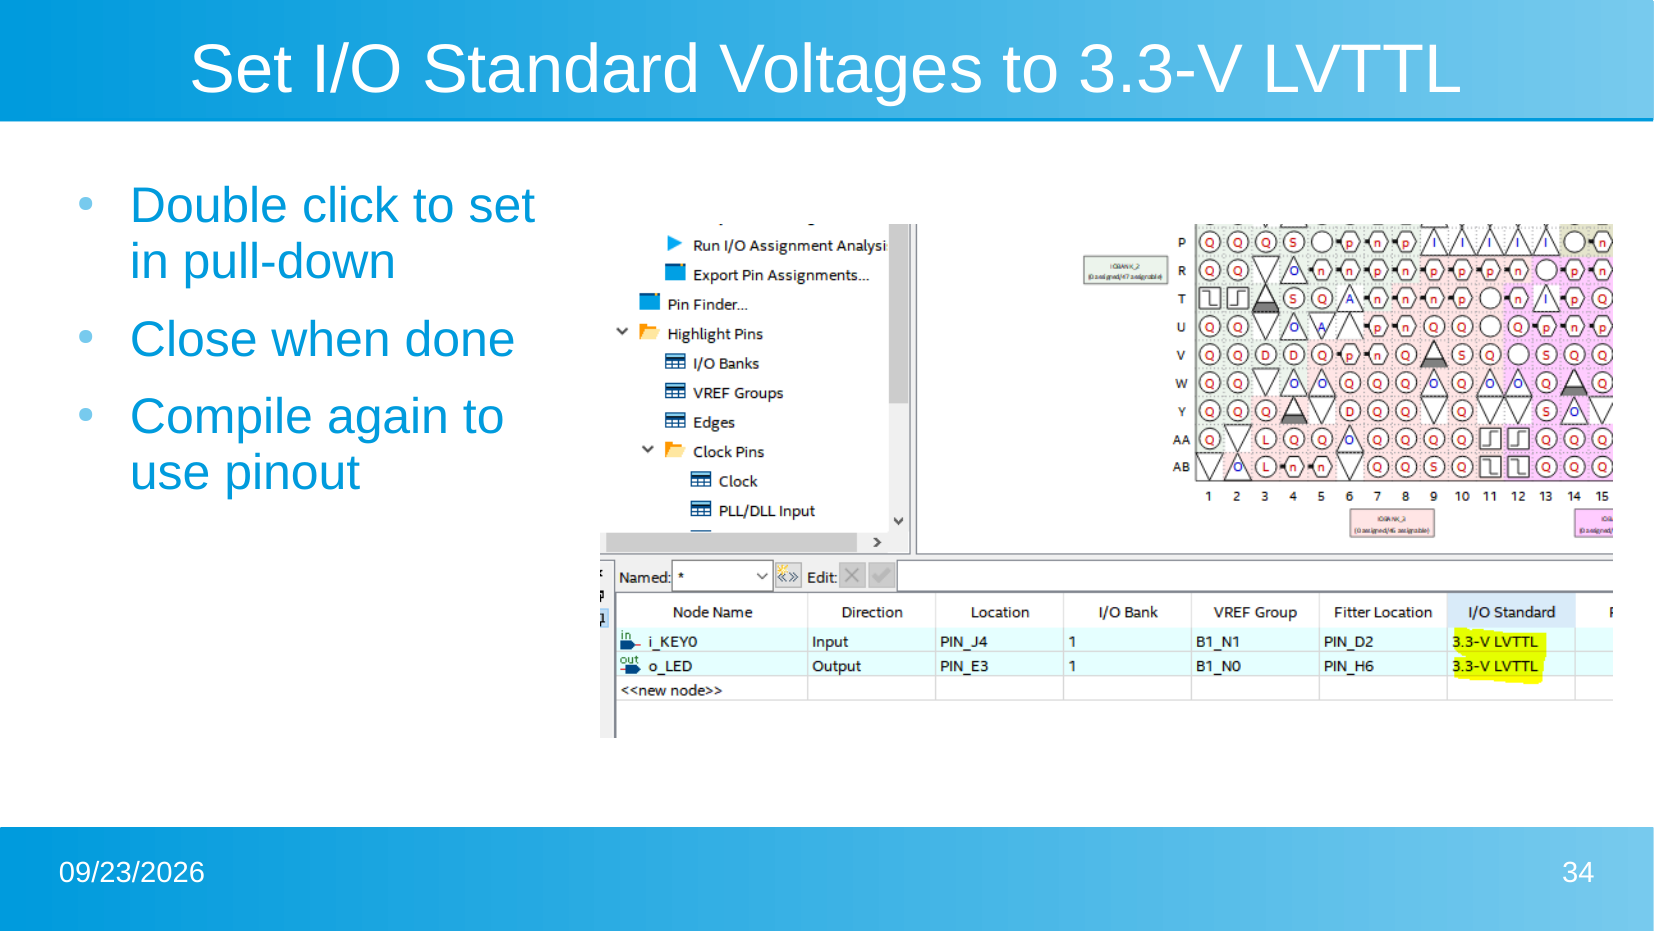

# Set I/O Standard Voltages to 3.3-V LVTTL
Double click to set
in pull-down
Close when done
Compile again to use pinout
34